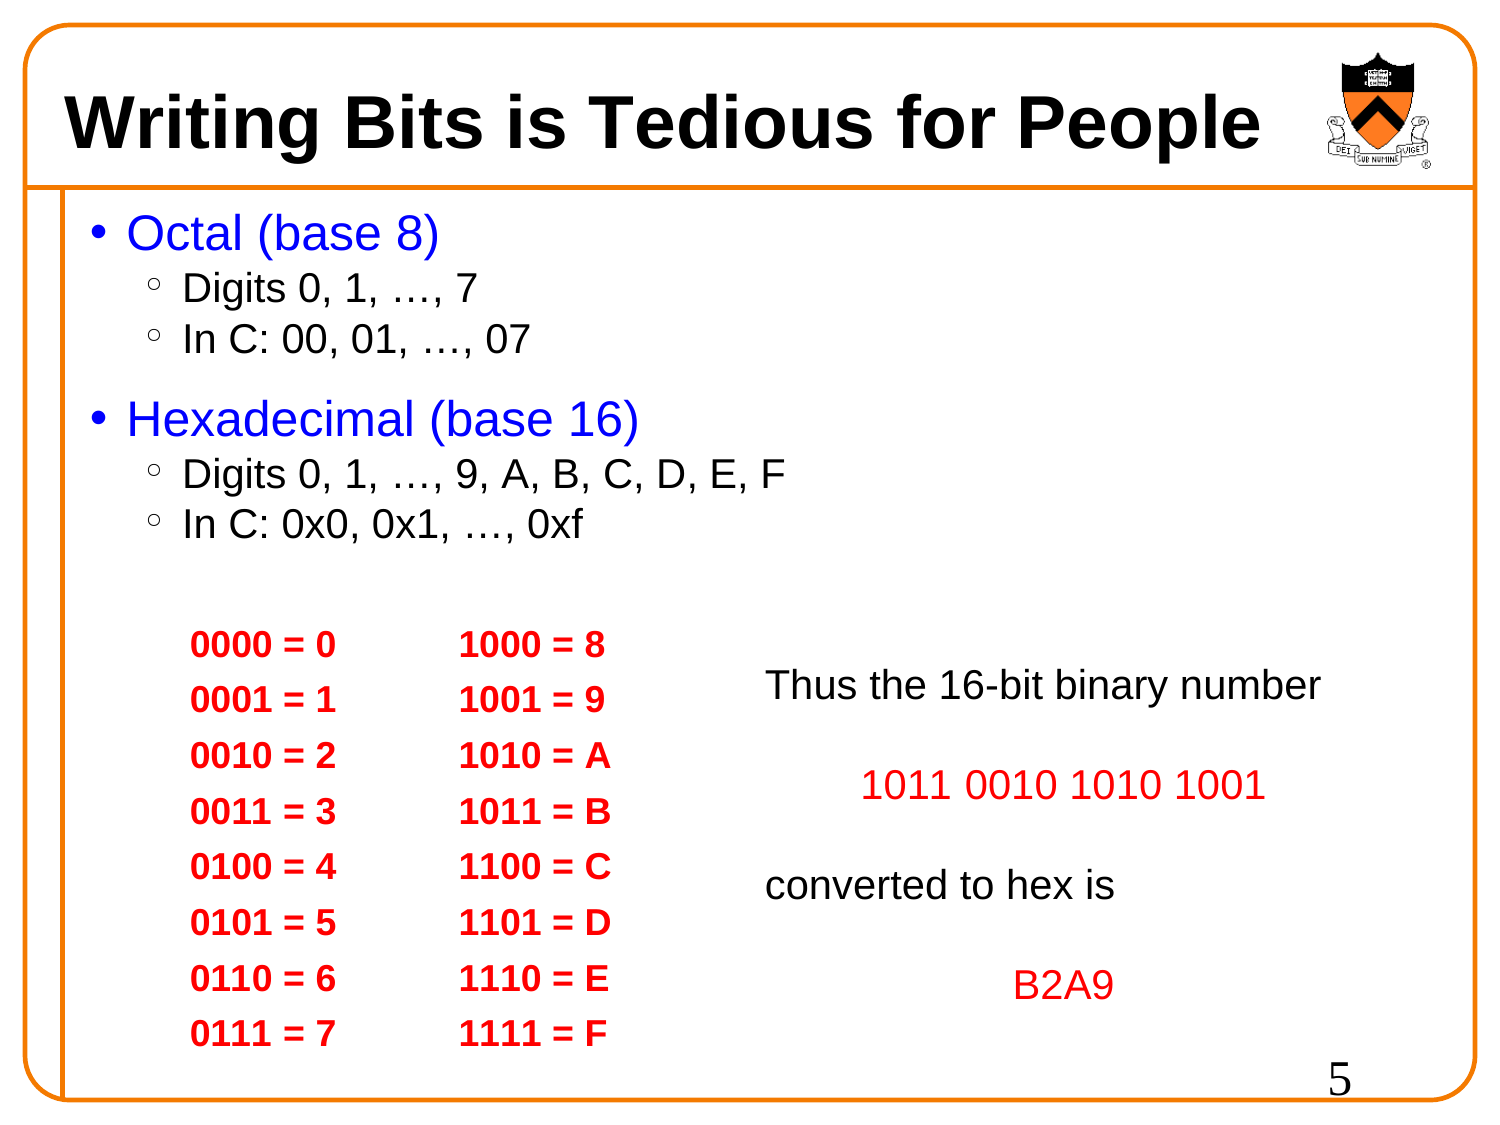

# Writing Bits is Tedious for People
Octal (base 8)
Digits 0, 1, …, 7
In C: 00, 01, …, 07
Hexadecimal (base 16)
Digits 0, 1, …, 9, A, B, C, D, E, F
In C: 0x0, 0x1, …, 0xf
| 0000 = 0 | 1000 = 8 |
| --- | --- |
| 0001 = 1 | 1001 = 9 |
| 0010 = 2 | 1010 = A |
| 0011 = 3 | 1011 = B |
| 0100 = 4 | 1100 = C |
| 0101 = 5 | 1101 = D |
| 0110 = 6 | 1110 = E |
| 0111 = 7 | 1111 = F |
Thus the 16-bit binary number
1011 0010 1010 1001
converted to hex is
B2A9
5